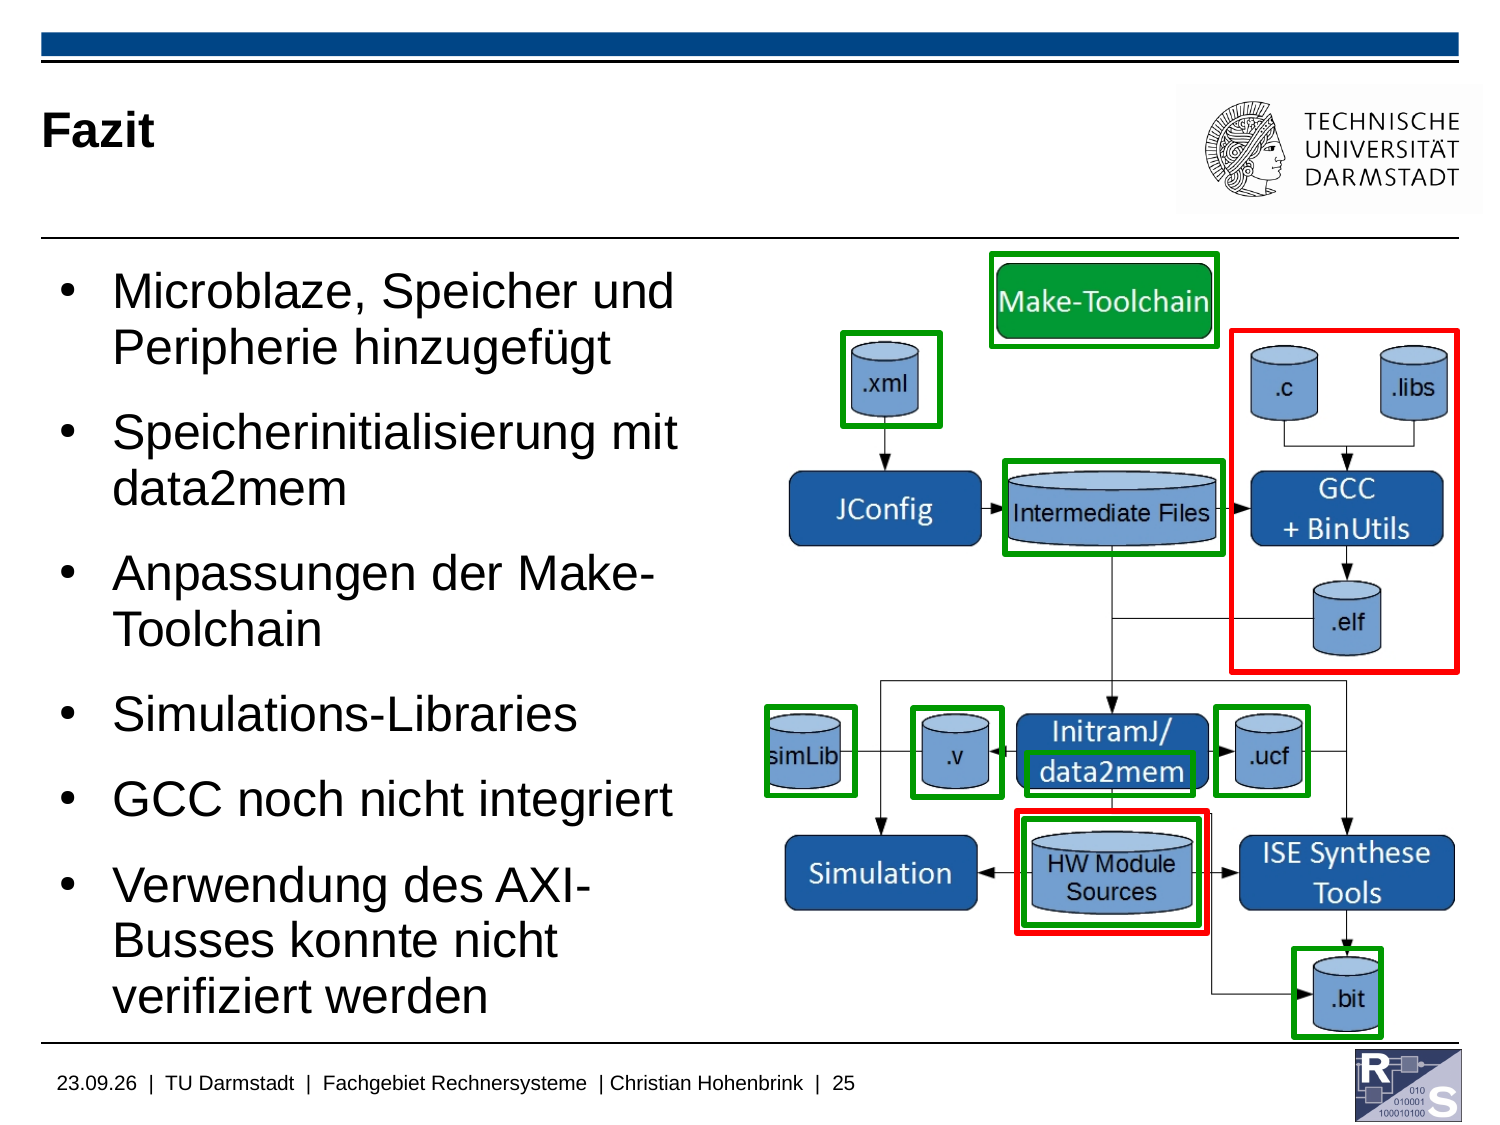

# Fazit
Microblaze, Speicher und Peripherie hinzugefügt
Speicherinitialisierung mit data2mem
Anpassungen der Make-Toolchain
Simulations-Libraries
GCC noch nicht integriert
Verwendung des AXI-Busses konnte nicht verifiziert werden